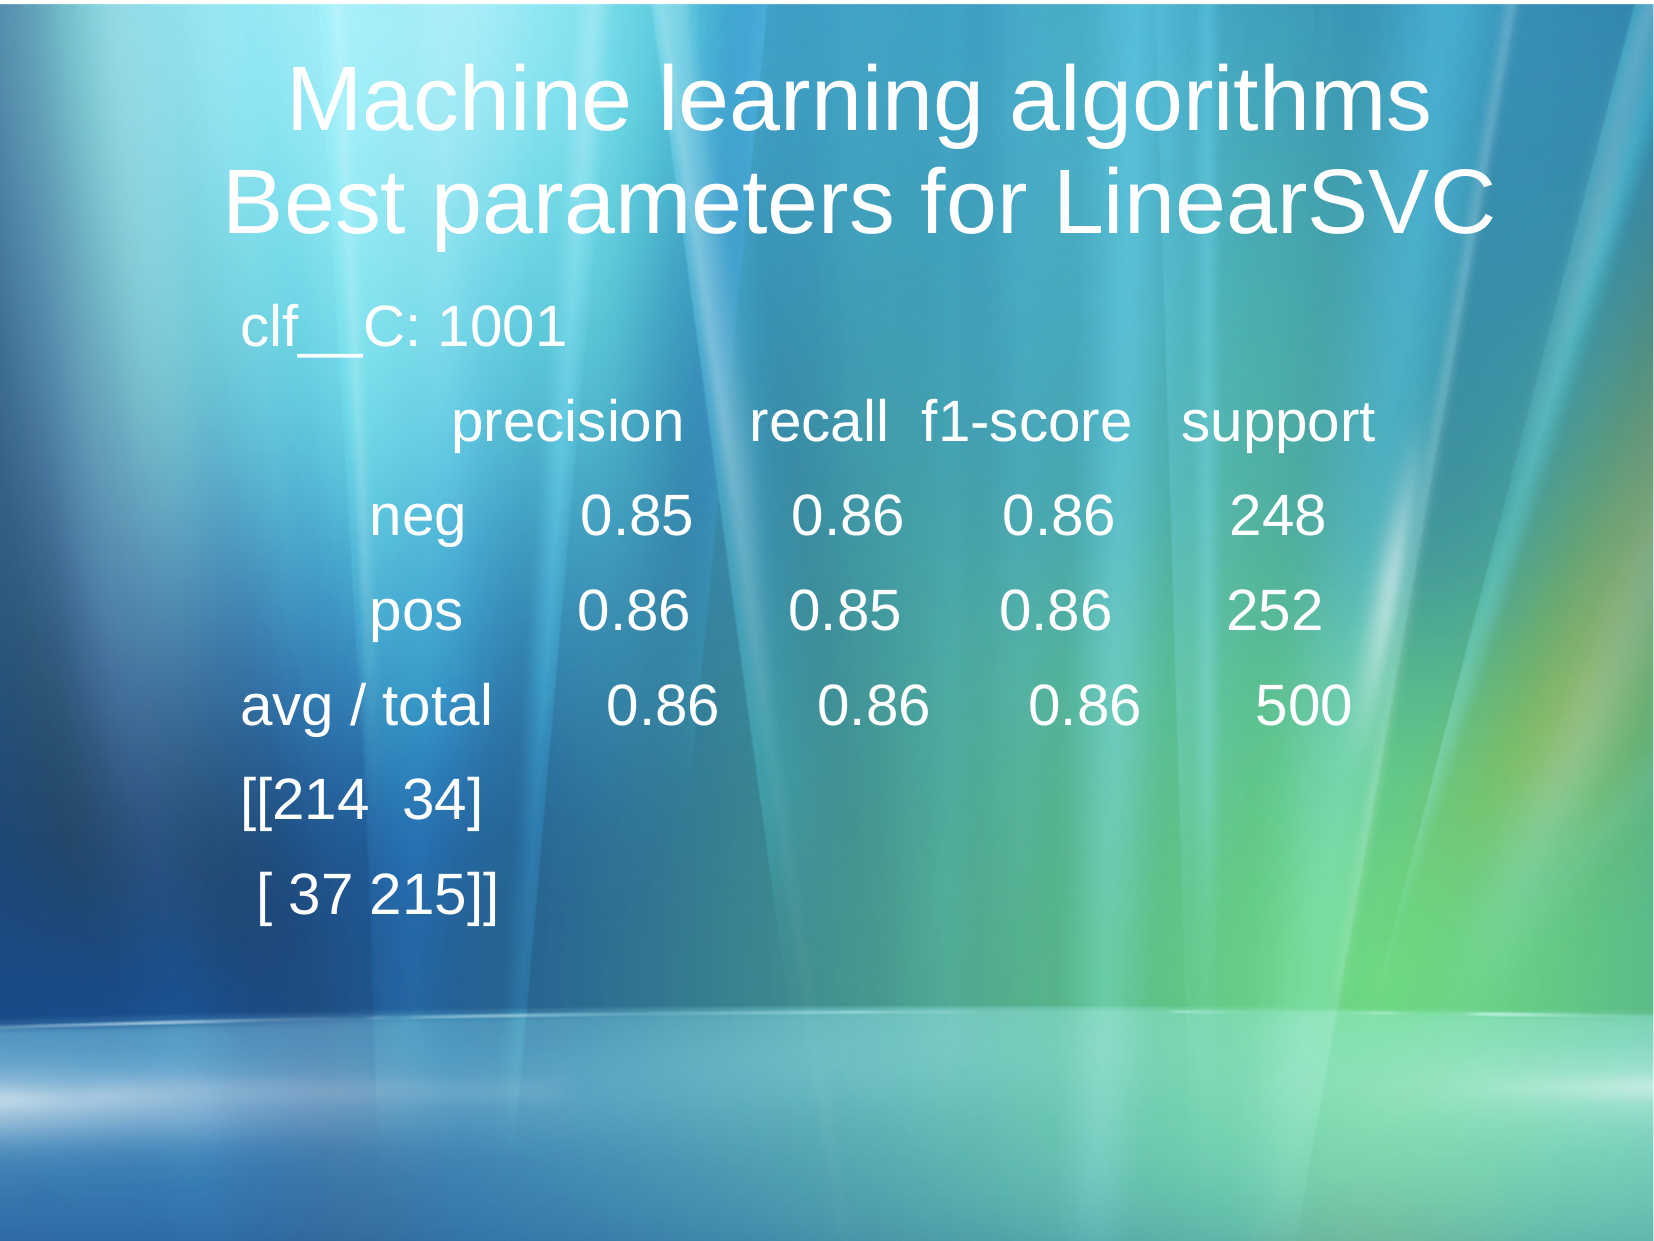

# Machine learning algorithms Best parameters for LinearSVC
clf__C: 1001
 precision recall f1-score support
 neg 0.85 0.86 0.86 248
 pos 0.86 0.85 0.86 252
avg / total 0.86 0.86 0.86 500
[[214 34]
 [ 37 215]]